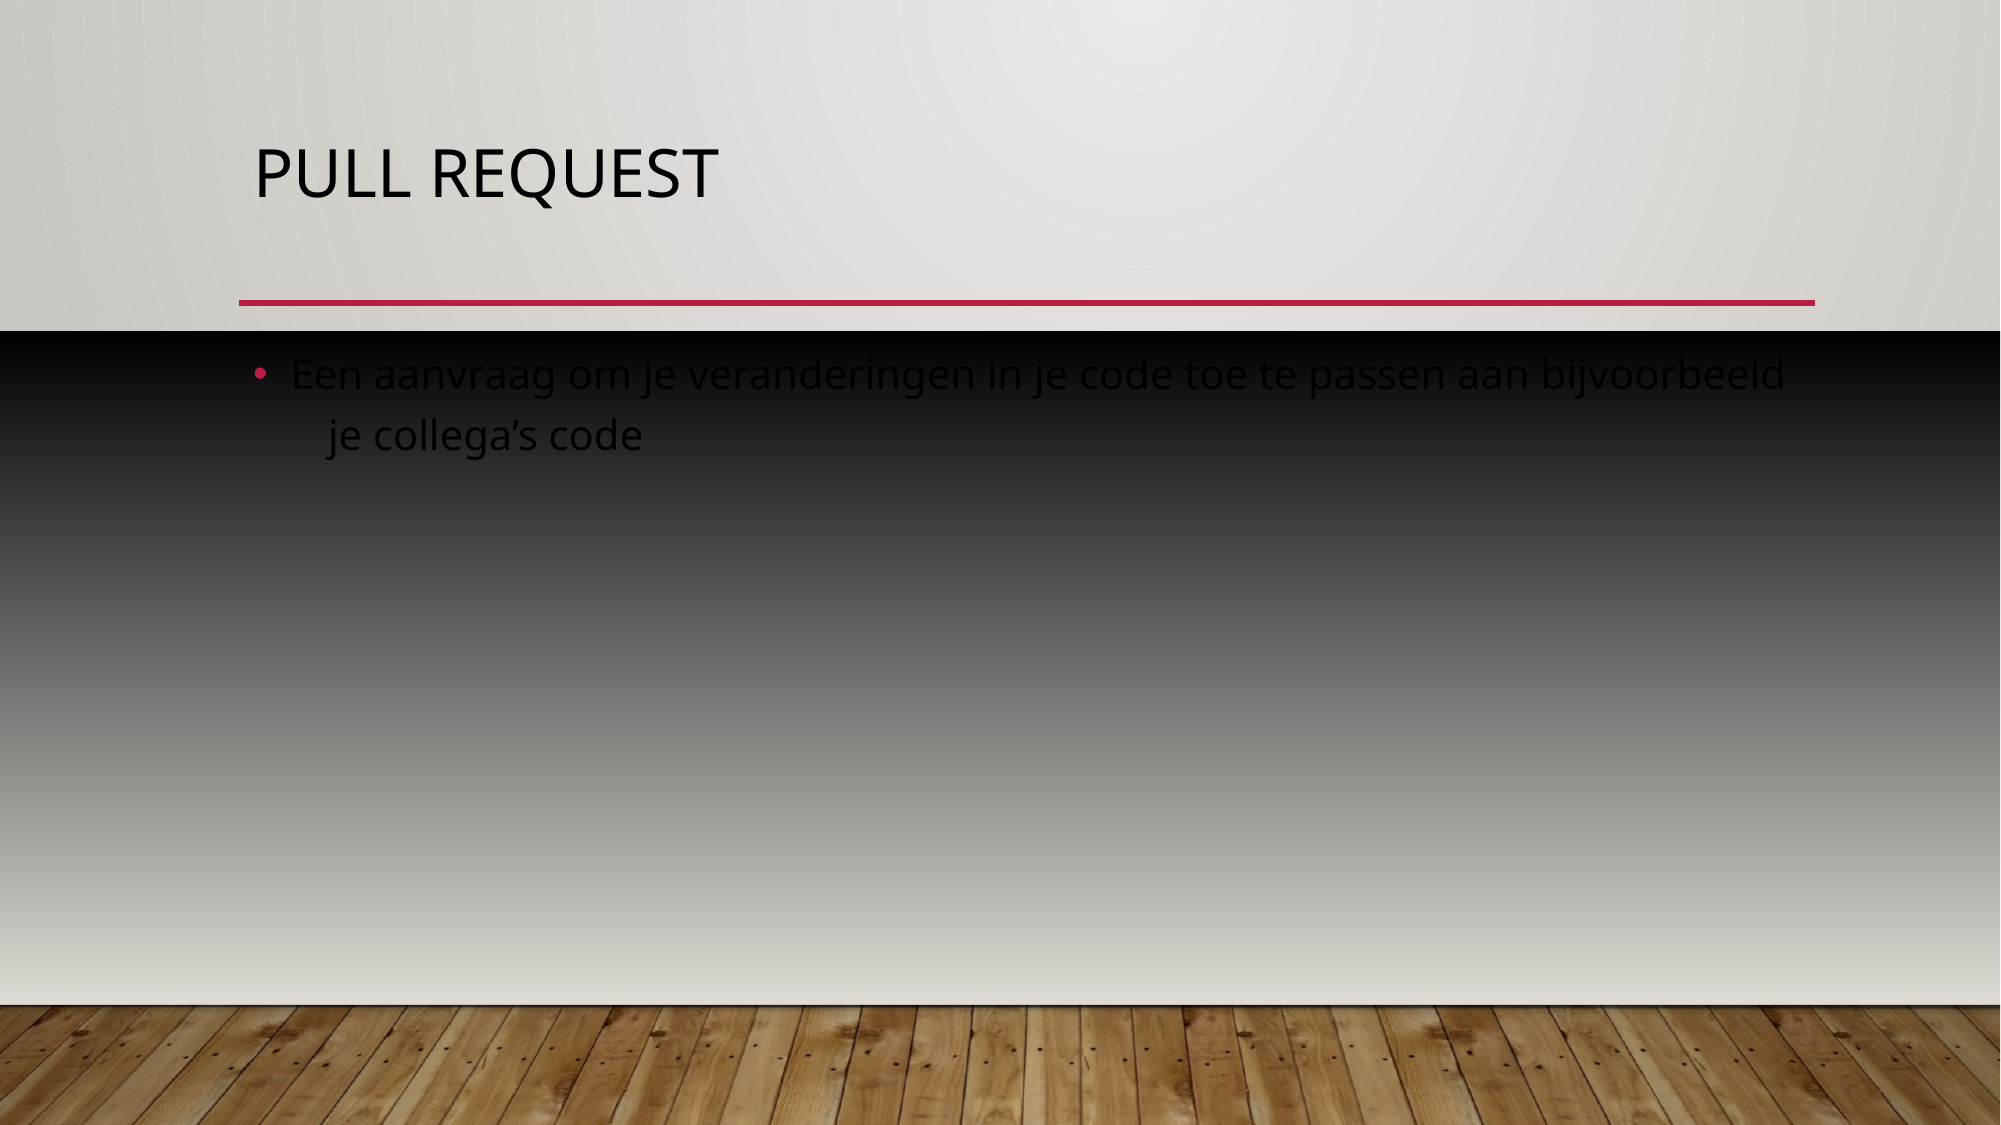

# Pull request
Een aanvraag om je veranderingen in je code toe te passen aan bijvoorbeeld je collega’s code